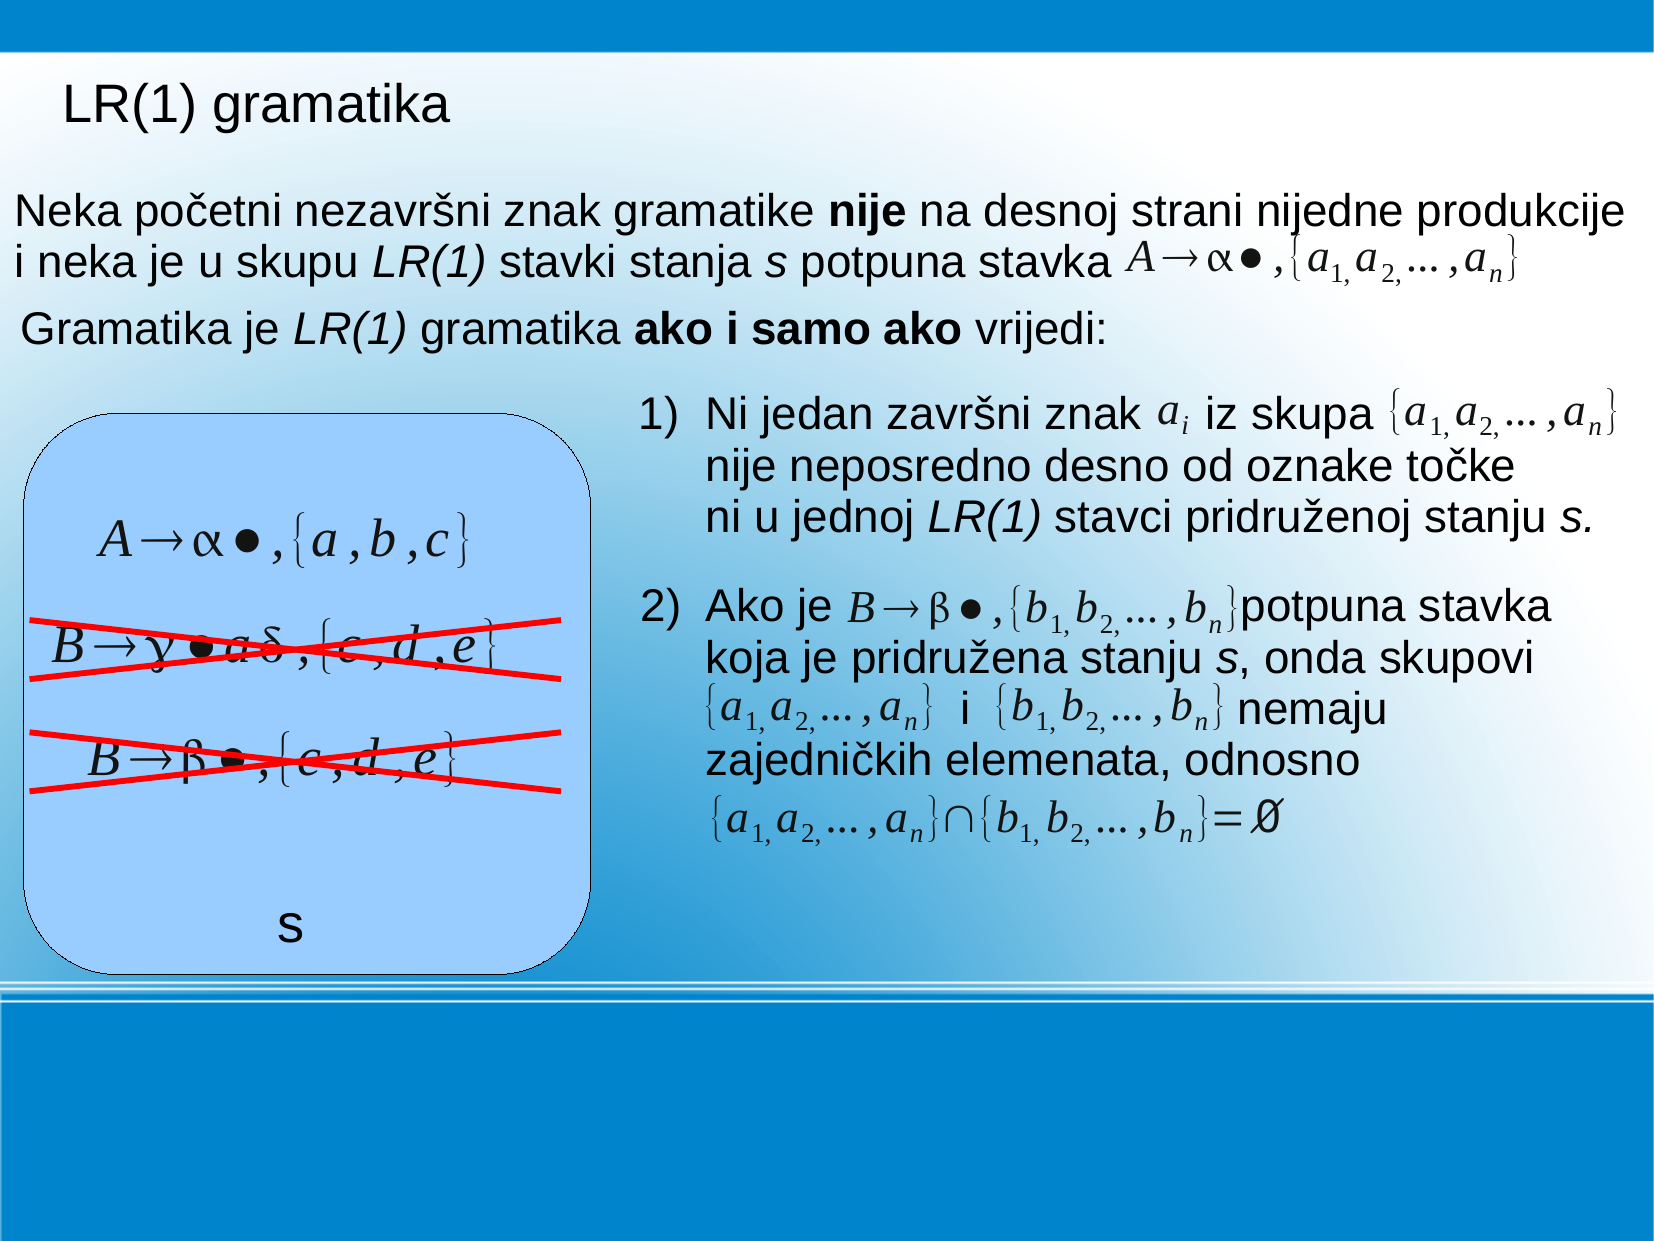

LR(1) gramatika
Neka početni nezavršni znak gramatike nije na desnoj strani nijedne produkcije i neka je u skupu LR(1) stavki stanja s potpuna stavka
Gramatika je LR(1) gramatika ako i samo ako vrijedi:
1)	Ni jedan završni znak iz skupa
	nije neposredno desno od oznake točke
	ni u jednoj LR(1) stavci pridruženoj stanju s.
2)	Ako je potpuna stavka 	koja je pridružena stanju s, onda skupovi	 i nemaju
	zajedničkih elemenata, odnosno
s